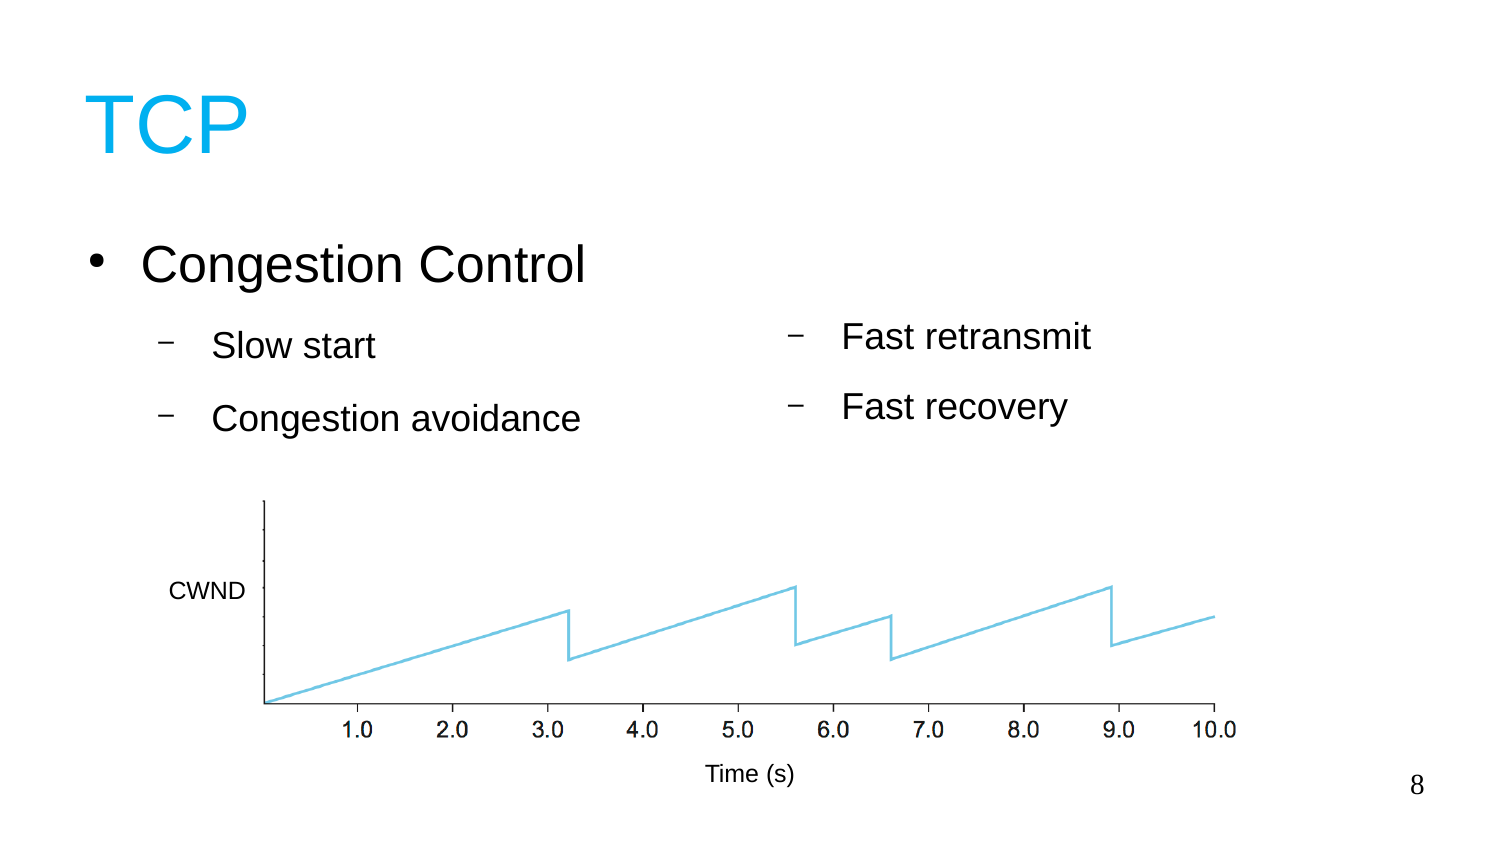

# TCP
Congestion Control
Slow start
Congestion avoidance
Fast retransmit
Fast recovery
CWND
Time (s)
8